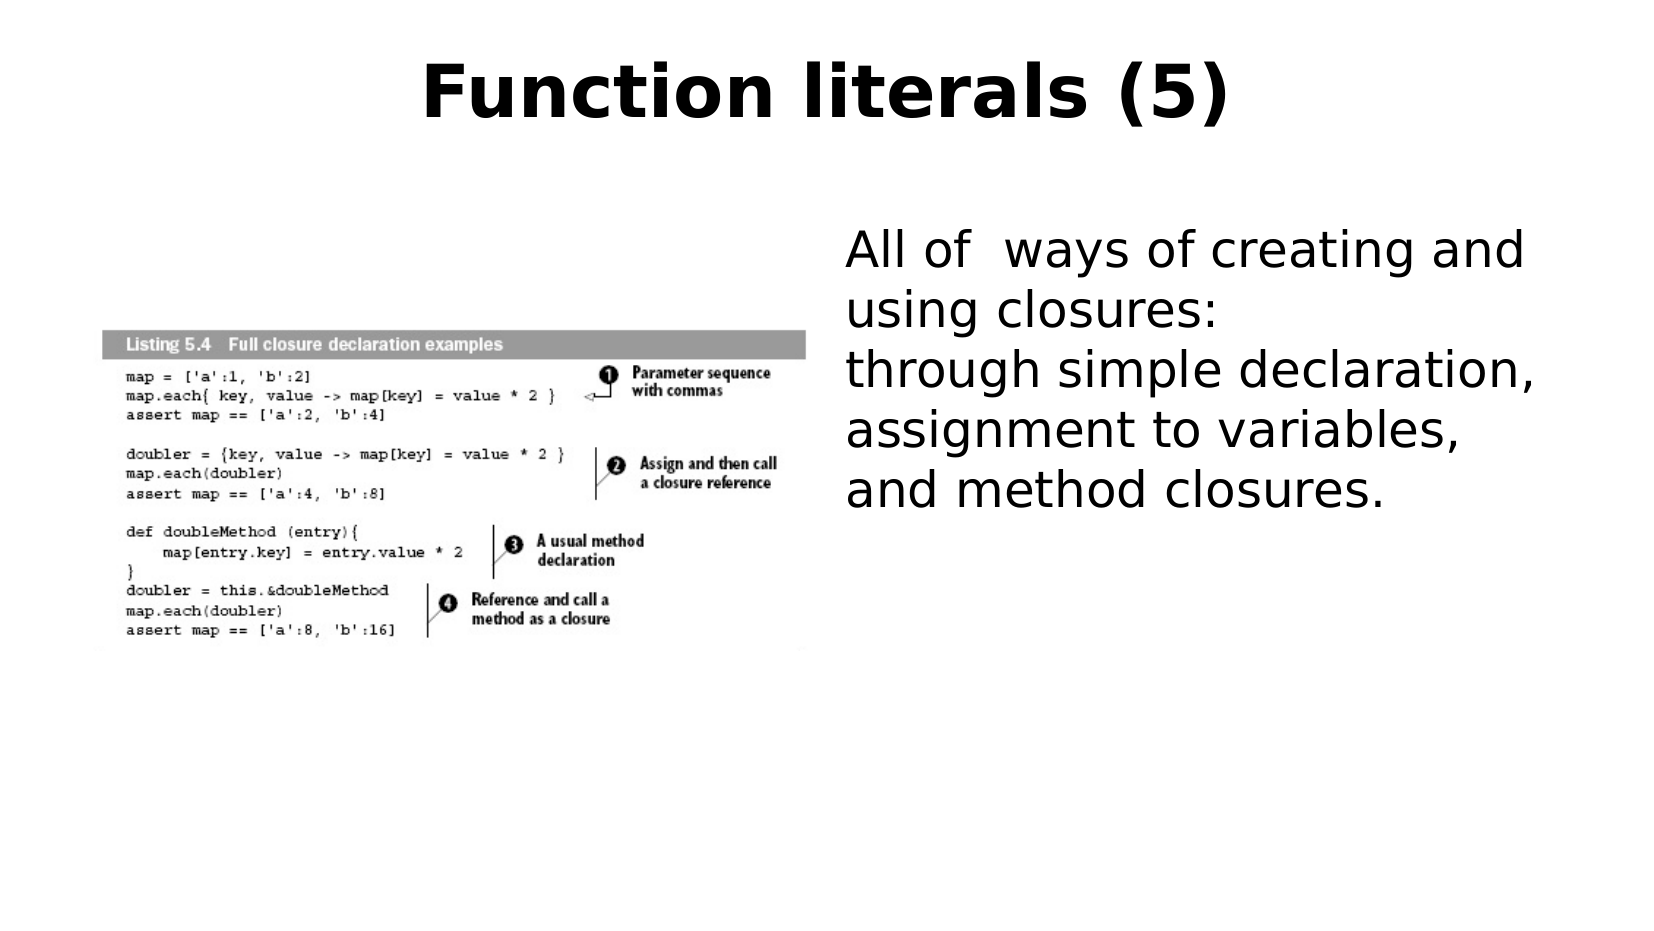

# Function literals (5)
All of ways of creating and using closures:
through simple declaration, assignment to variables,
and method closures.